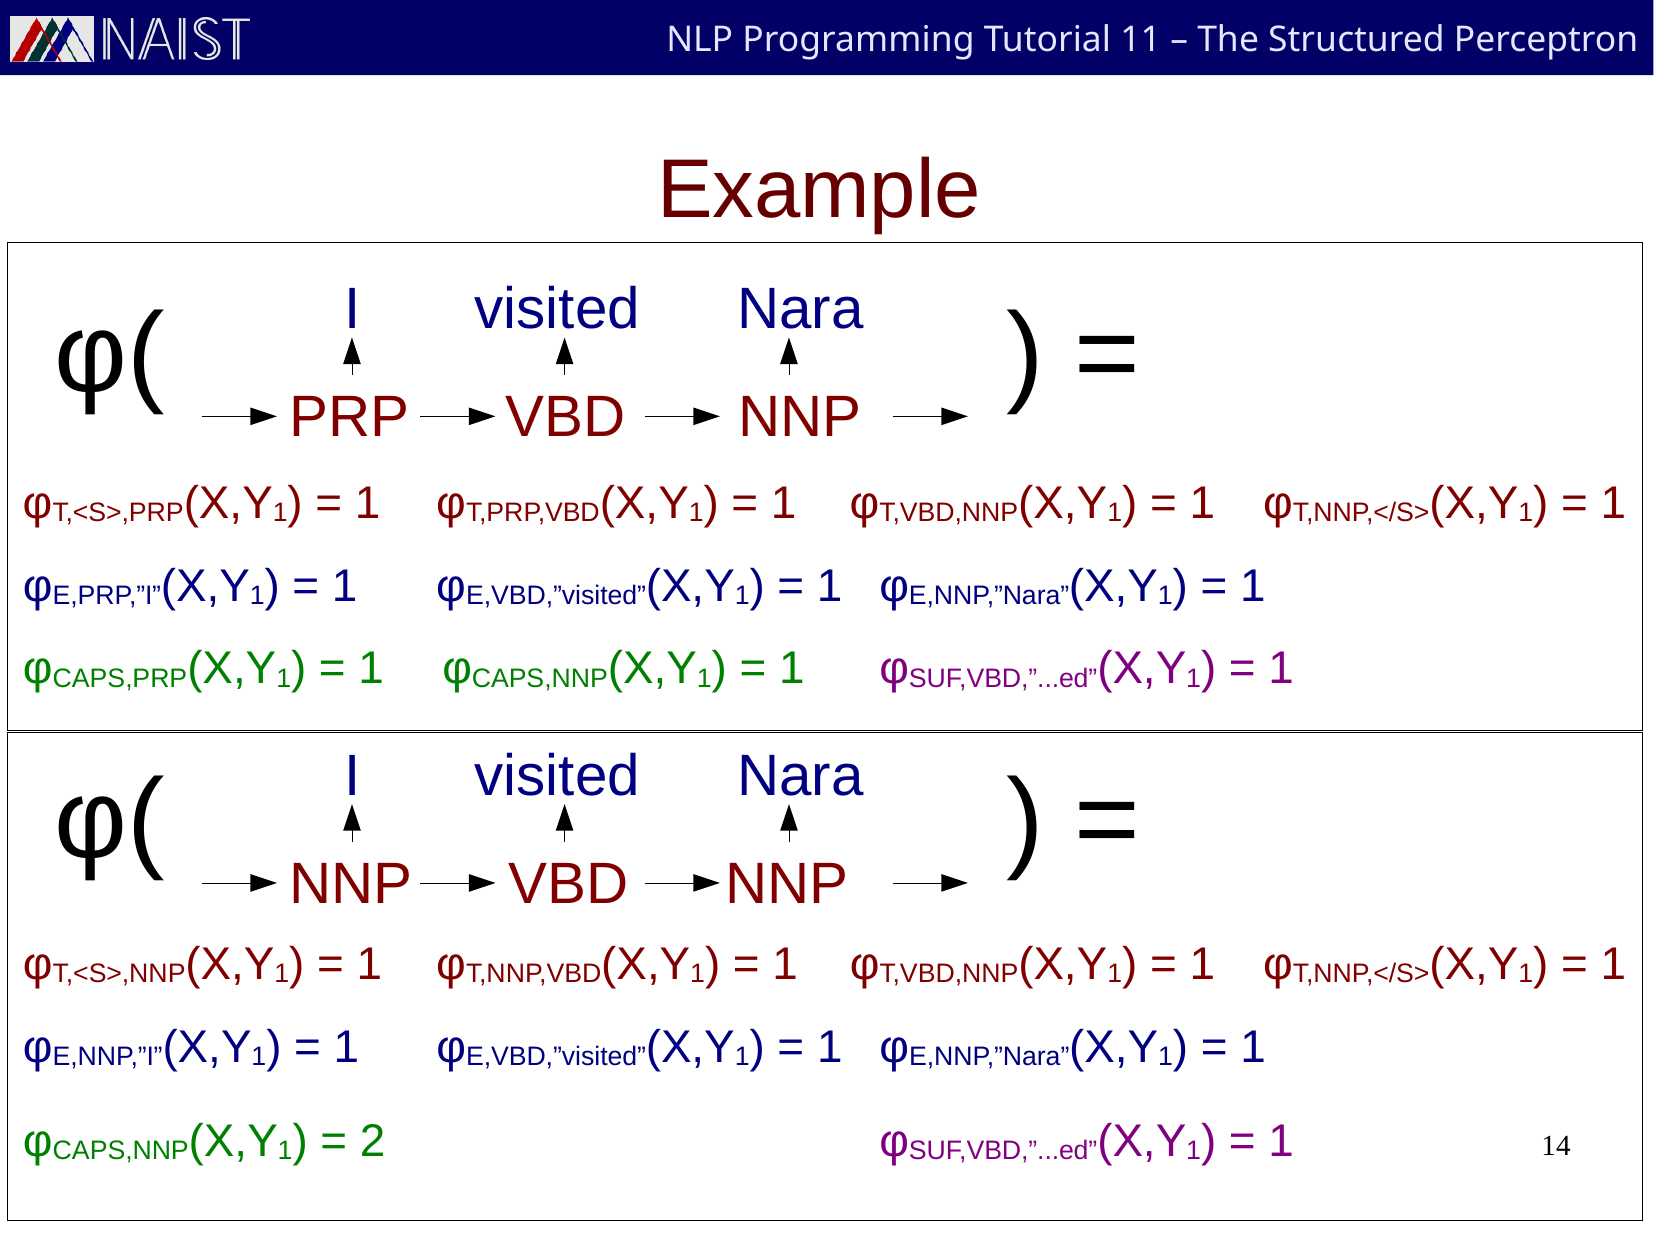

# Example
I visited Nara
φ( ) =
PRP VBD NNP
φT,<S>,PRP(X,Y1) = 1
φT,PRP,VBD(X,Y1) = 1
φT,VBD,NNP(X,Y1) = 1
φT,NNP,</S>(X,Y1) = 1
φE,PRP,”I”(X,Y1) = 1
φE,VBD,”visited”(X,Y1) = 1
φE,NNP,”Nara”(X,Y1) = 1
φCAPS,PRP(X,Y1) = 1
φCAPS,NNP(X,Y1) = 1
φSUF,VBD,”...ed”(X,Y1) = 1
I visited Nara
φ( ) =
NNP VBD NNP
φT,<S>,NNP(X,Y1) = 1
φT,NNP,VBD(X,Y1) = 1
φT,VBD,NNP(X,Y1) = 1
φT,NNP,</S>(X,Y1) = 1
φE,NNP,”I”(X,Y1) = 1
φE,VBD,”visited”(X,Y1) = 1
φE,NNP,”Nara”(X,Y1) = 1
φCAPS,NNP(X,Y1) = 2
φSUF,VBD,”...ed”(X,Y1) = 1
14